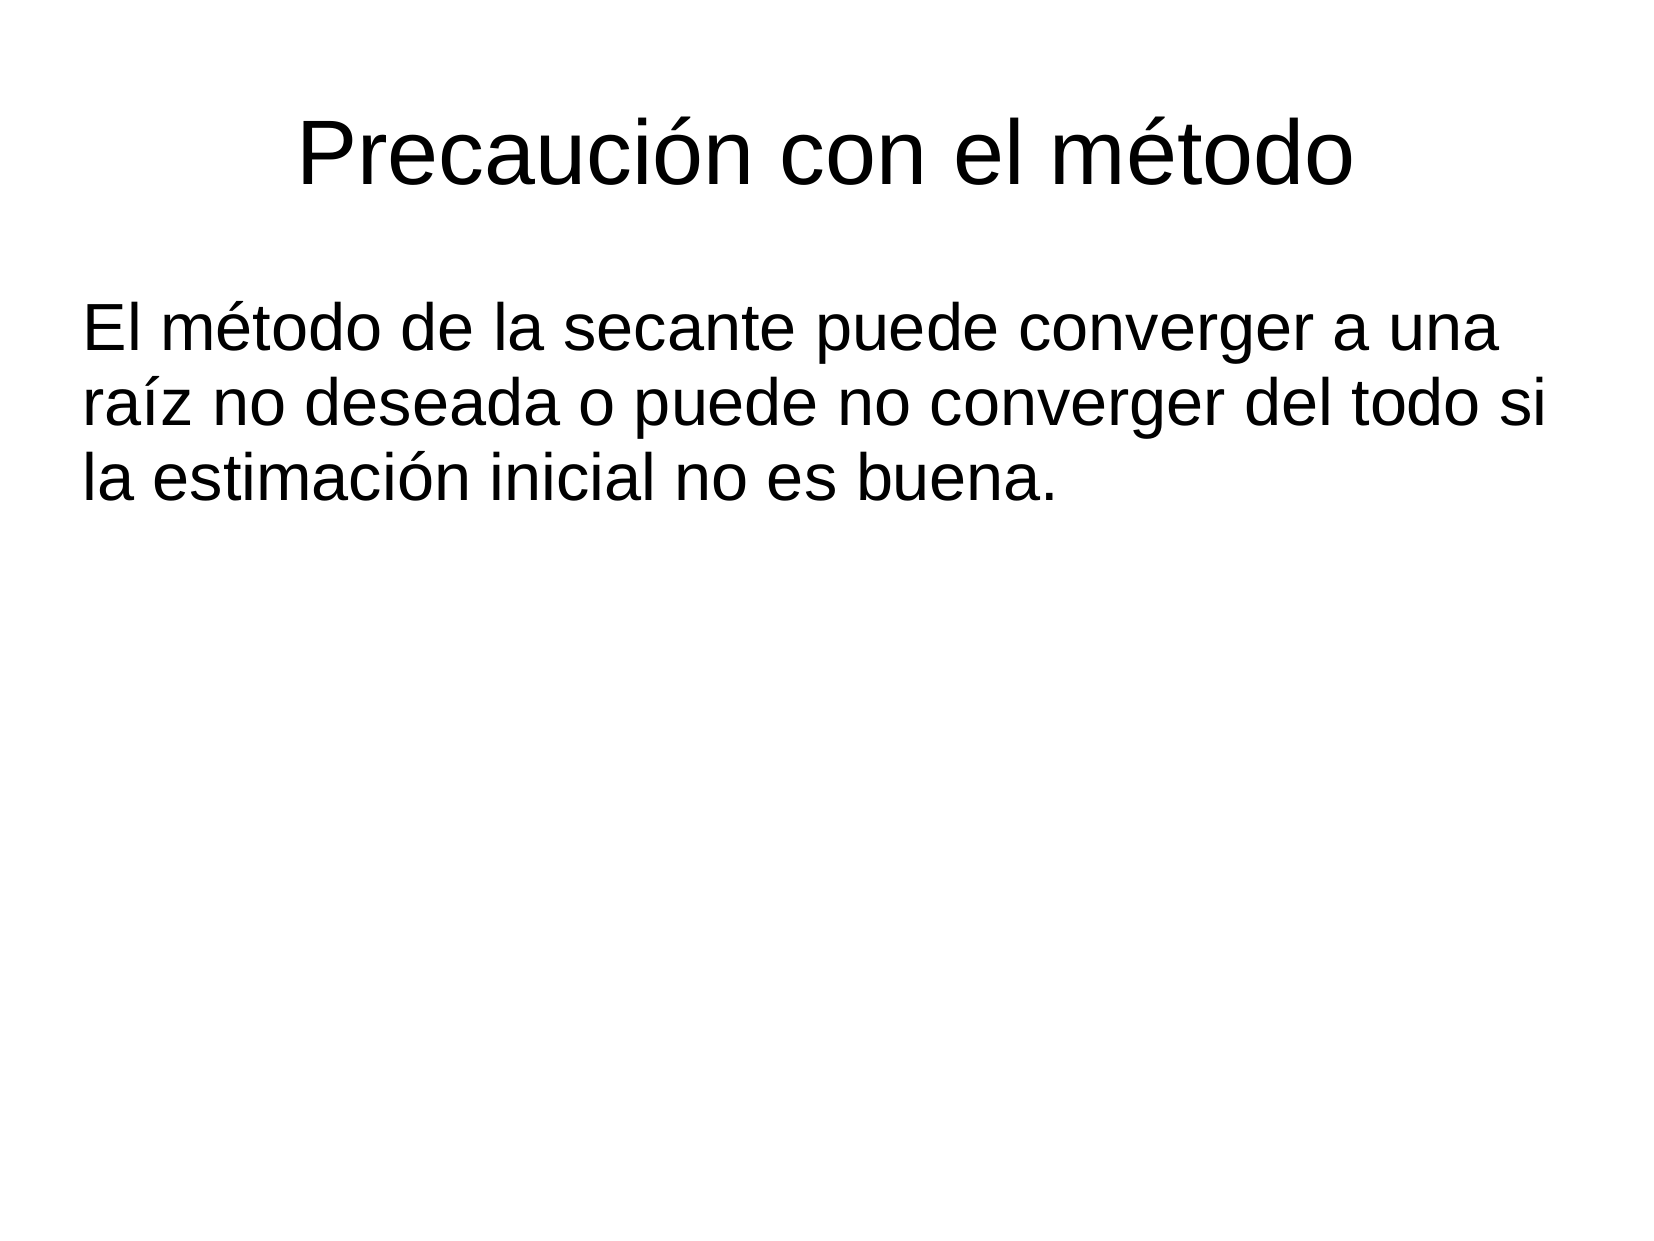

# Precaución con el método
El método de la secante puede converger a una raíz no deseada o puede no converger del todo si la estimación inicial no es buena.